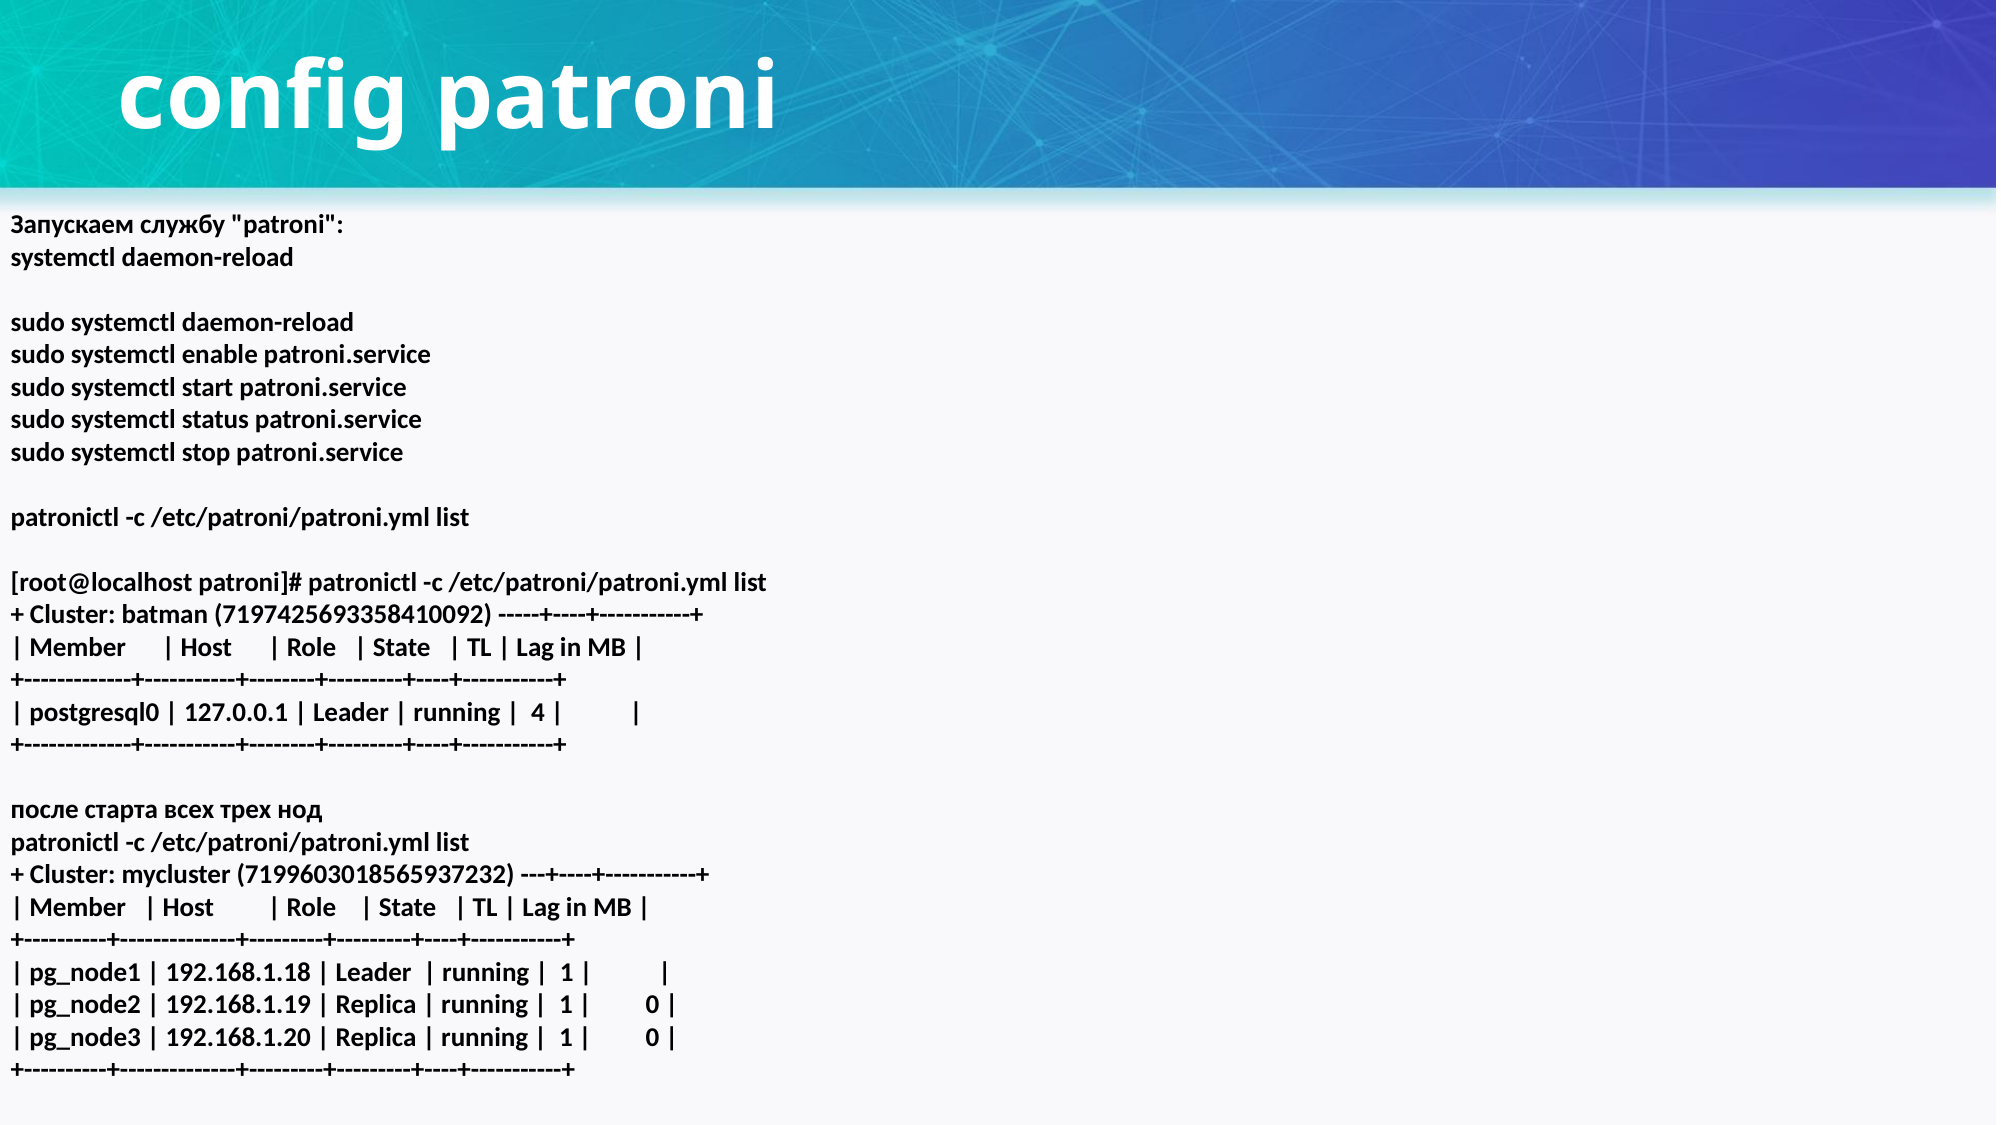

config patroni
Запускаем службу "patroni":
systemctl daemon-reload
sudo systemctl daemon-reload
sudo systemctl enable patroni.service
sudo systemctl start patroni.service
sudo systemctl status patroni.service
sudo systemctl stop patroni.service
patronictl -c /etc/patroni/patroni.yml list
[root@localhost patroni]# patronictl -c /etc/patroni/patroni.yml list
+ Cluster: batman (7197425693358410092) -----+----+-----------+
| Member | Host | Role | State | TL | Lag in MB |
+-------------+-----------+--------+---------+----+-----------+
| postgresql0 | 127.0.0.1 | Leader | running | 4 | |
+-------------+-----------+--------+---------+----+-----------+
после старта всех трех нод
patronictl -c /etc/patroni/patroni.yml list
+ Cluster: mycluster (7199603018565937232) ---+----+-----------+
| Member | Host | Role | State | TL | Lag in MB |
+----------+--------------+---------+---------+----+-----------+
| pg_node1 | 192.168.1.18 | Leader | running | 1 | |
| pg_node2 | 192.168.1.19 | Replica | running | 1 | 0 |
| pg_node3 | 192.168.1.20 | Replica | running | 1 | 0 |
+----------+--------------+---------+---------+----+-----------+